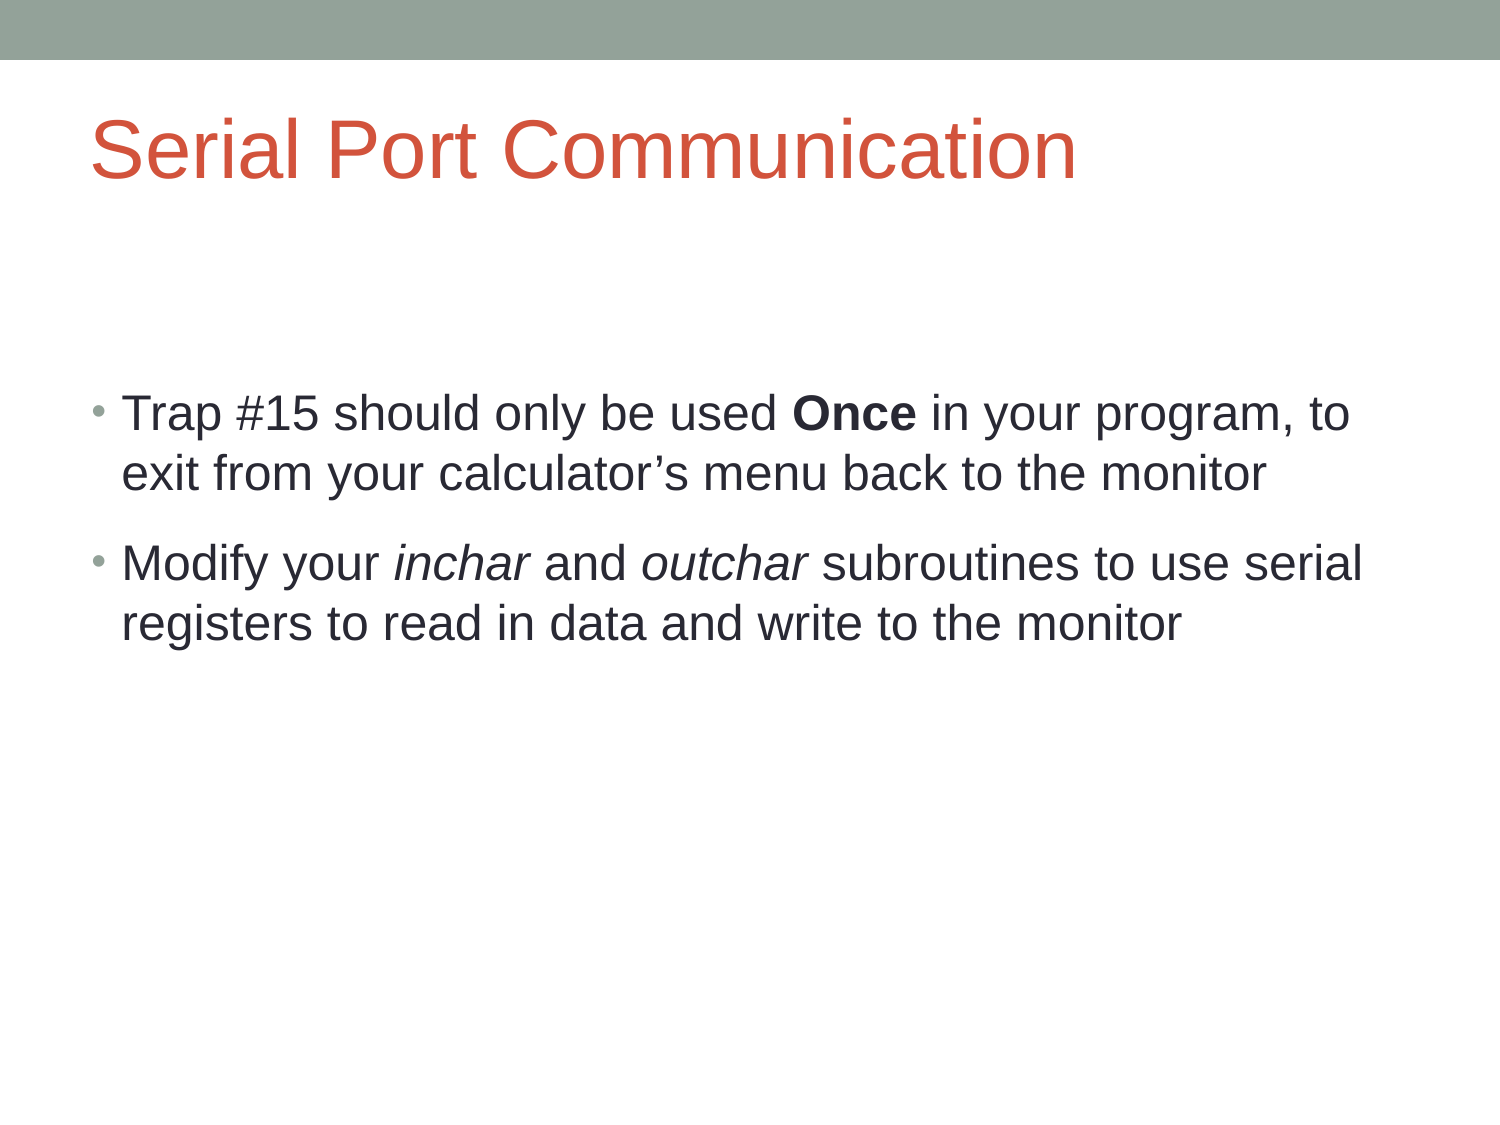

# Serial Port Communication
Trap #15 should only be used Once in your program, to exit from your calculator’s menu back to the monitor
Modify your inchar and outchar subroutines to use serial registers to read in data and write to the monitor